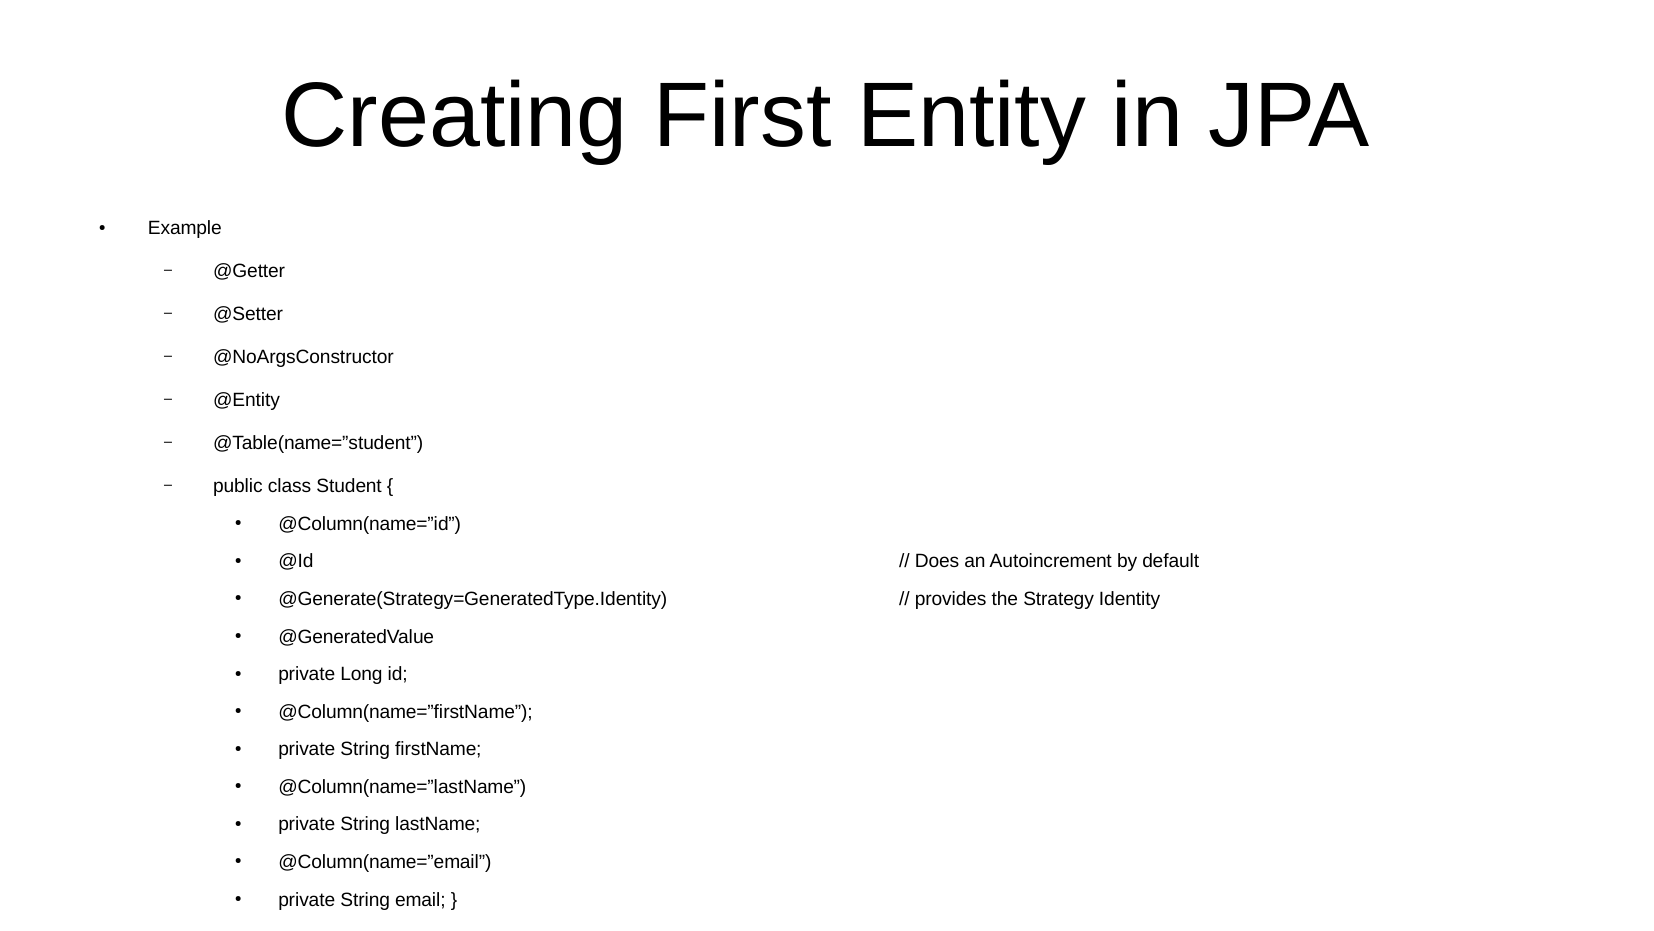

# Creating First Entity in JPA
Example
@Getter
@Setter
@NoArgsConstructor
@Entity
@Table(name=”student”)
public class Student {
@Column(name=”id”)
@Id					 	 	 		 						 			 	 	// Does an Autoincrement by default
@Generate(Strategy=GeneratedType.Identity)					 	 		 	// provides the Strategy Identity
@GeneratedValue
private Long id;
@Column(name=”firstName”);
private String firstName;
@Column(name=”lastName”)
private String lastName;
@Column(name=”email”)
private String email; }